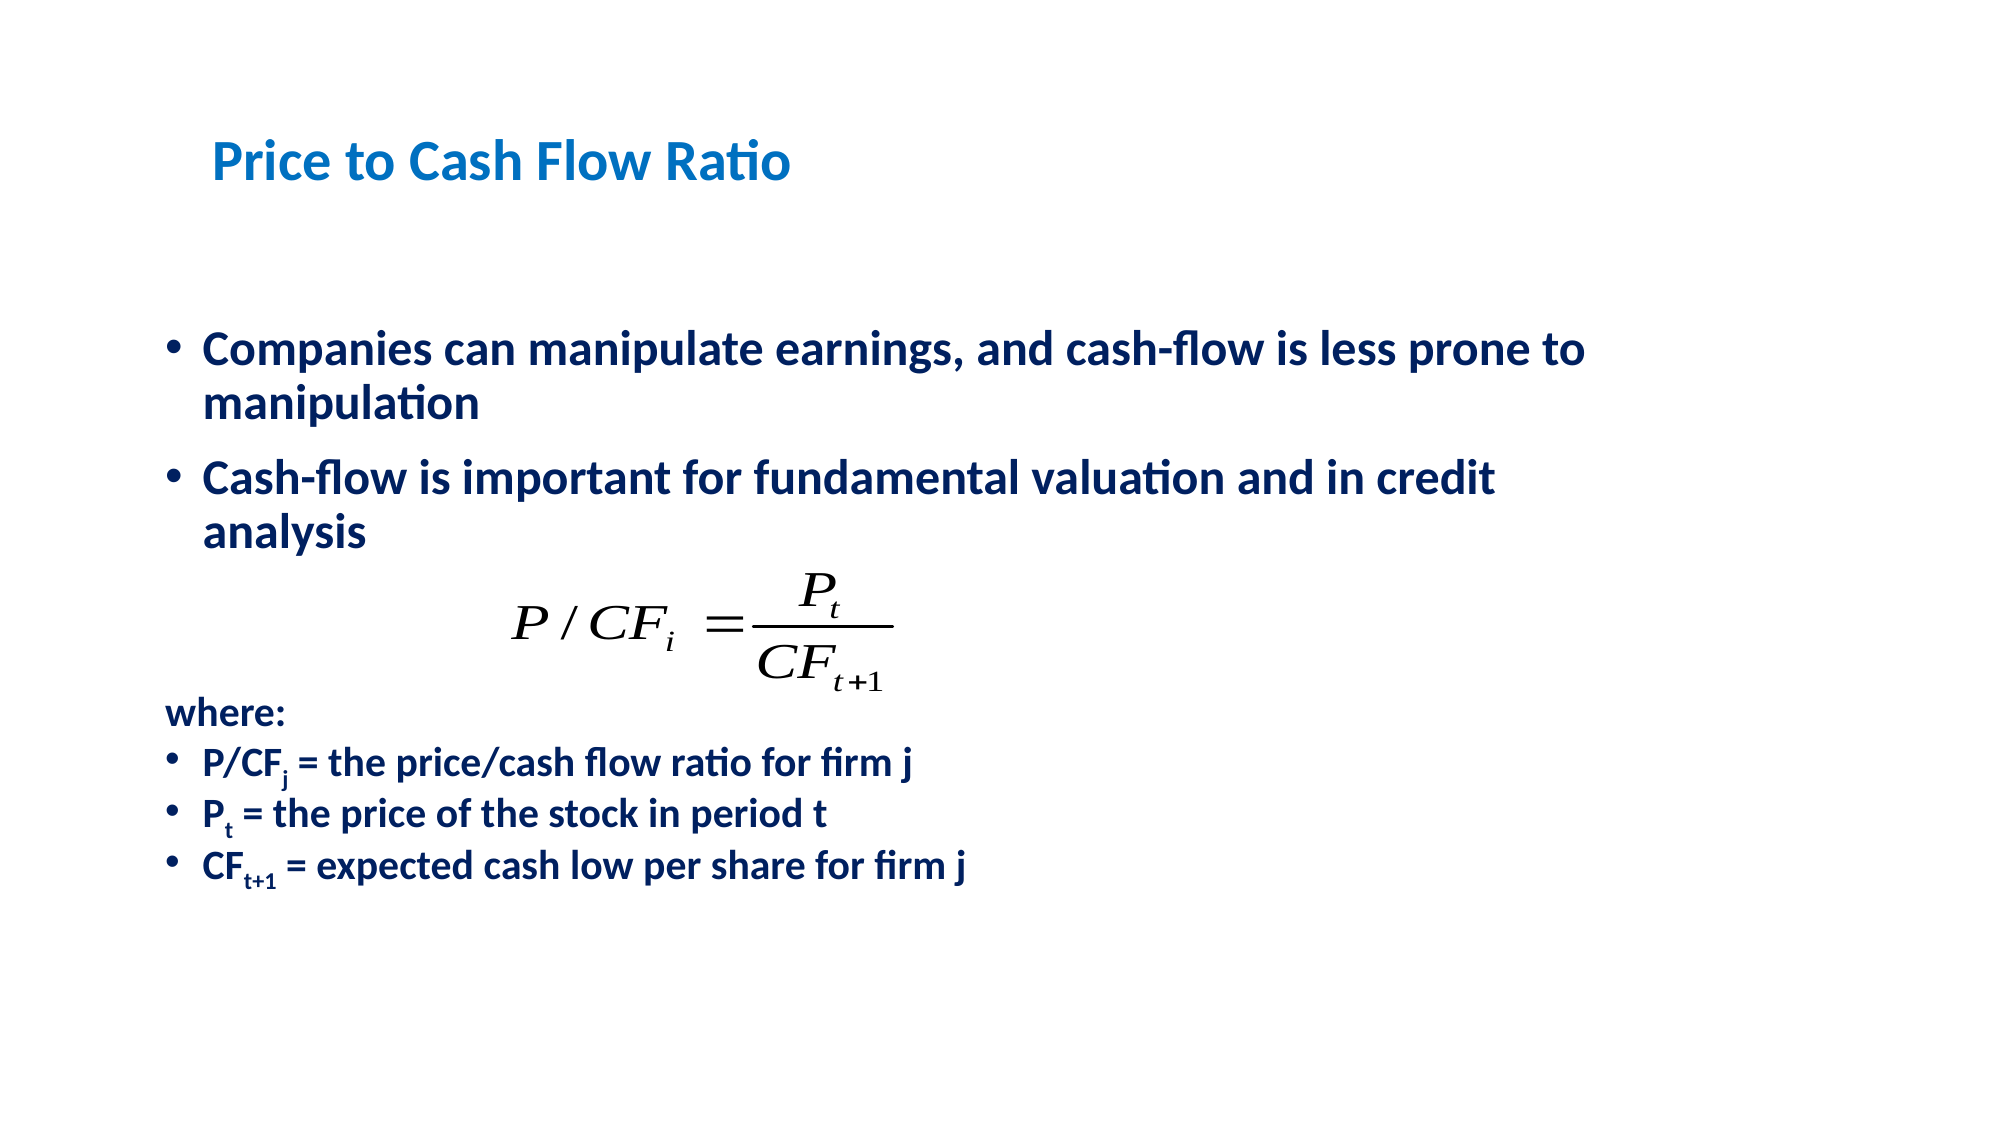

Price to Cash Flow Ratio
Companies can manipulate earnings, and cash-flow is less prone to manipulation
Cash-flow is important for fundamental valuation and in credit analysis
where:
P/CFj = the price/cash flow ratio for firm j
Pt = the price of the stock in period t
CFt+1 = expected cash low per share for firm j